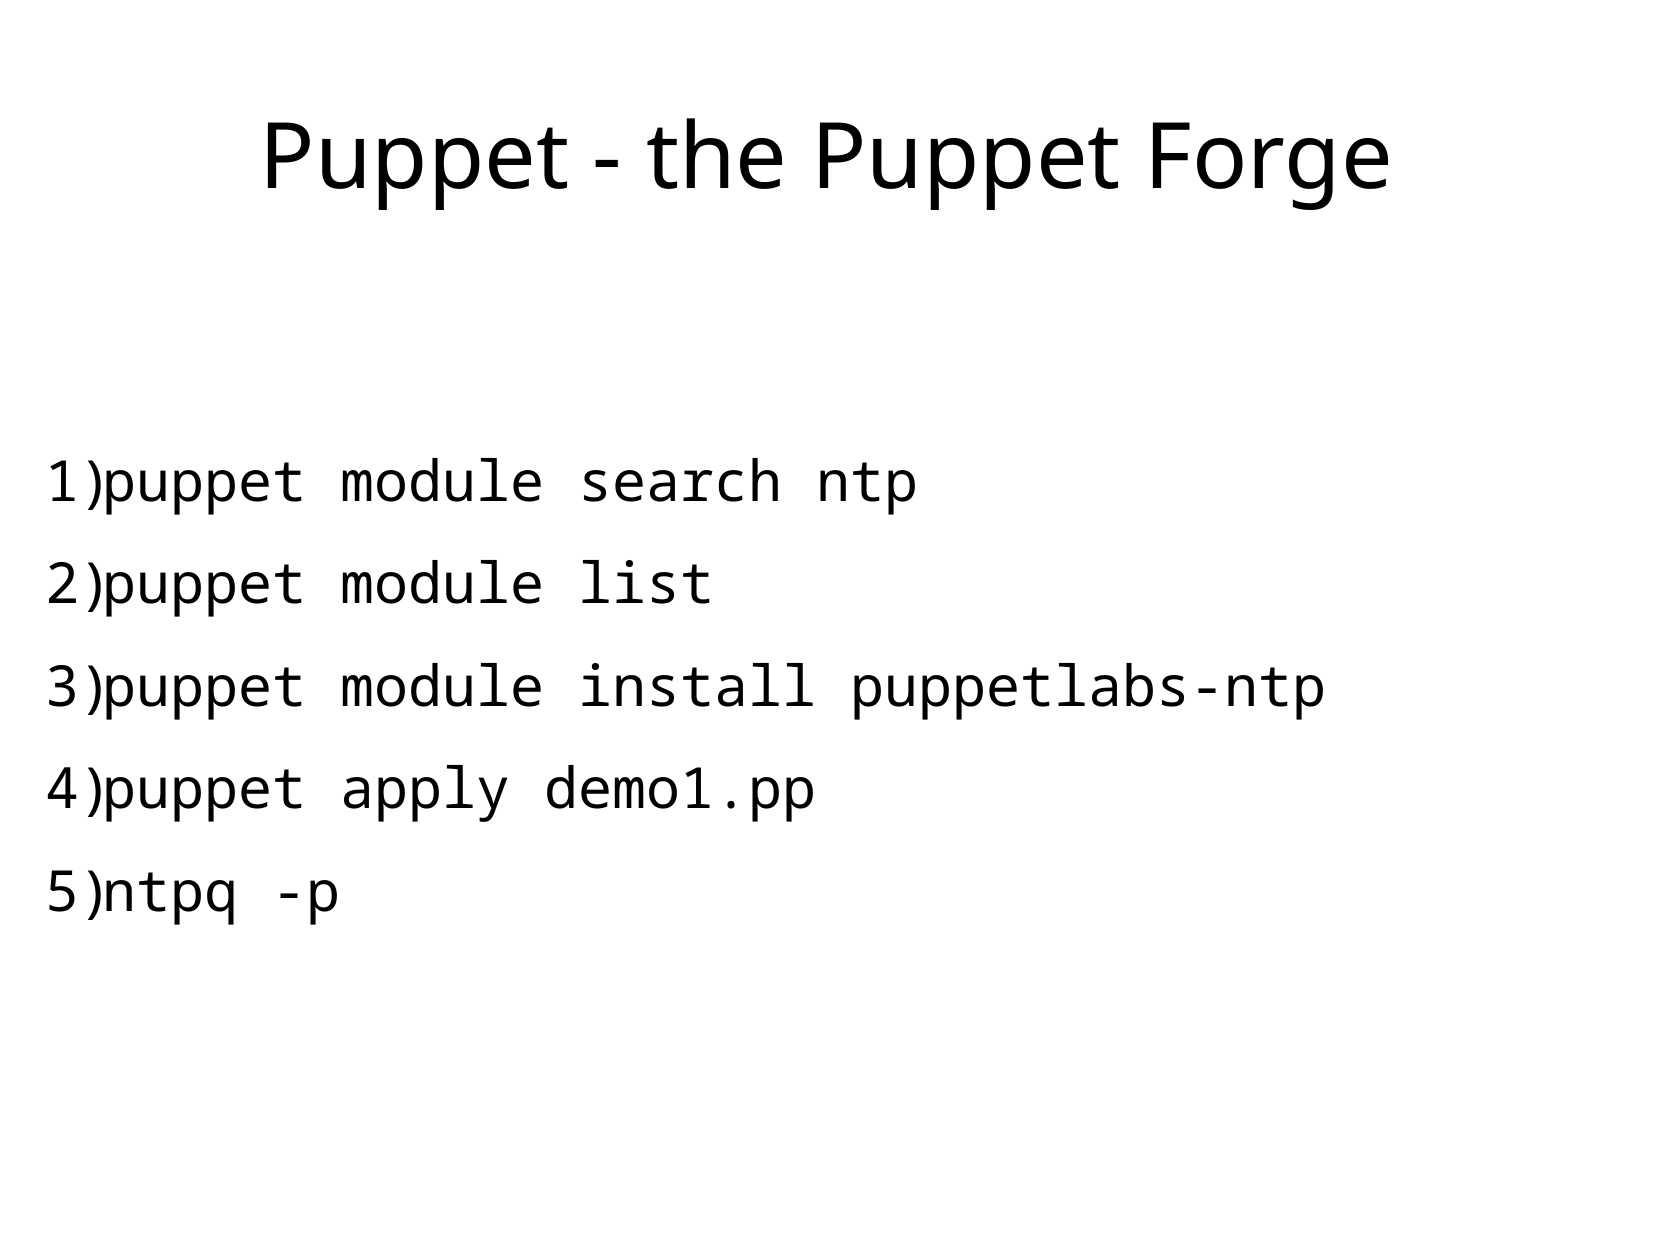

# Puppet - the Puppet Forge
puppet module search ntp
puppet module list
puppet module install puppetlabs-ntp
puppet apply demo1.pp
ntpq -p